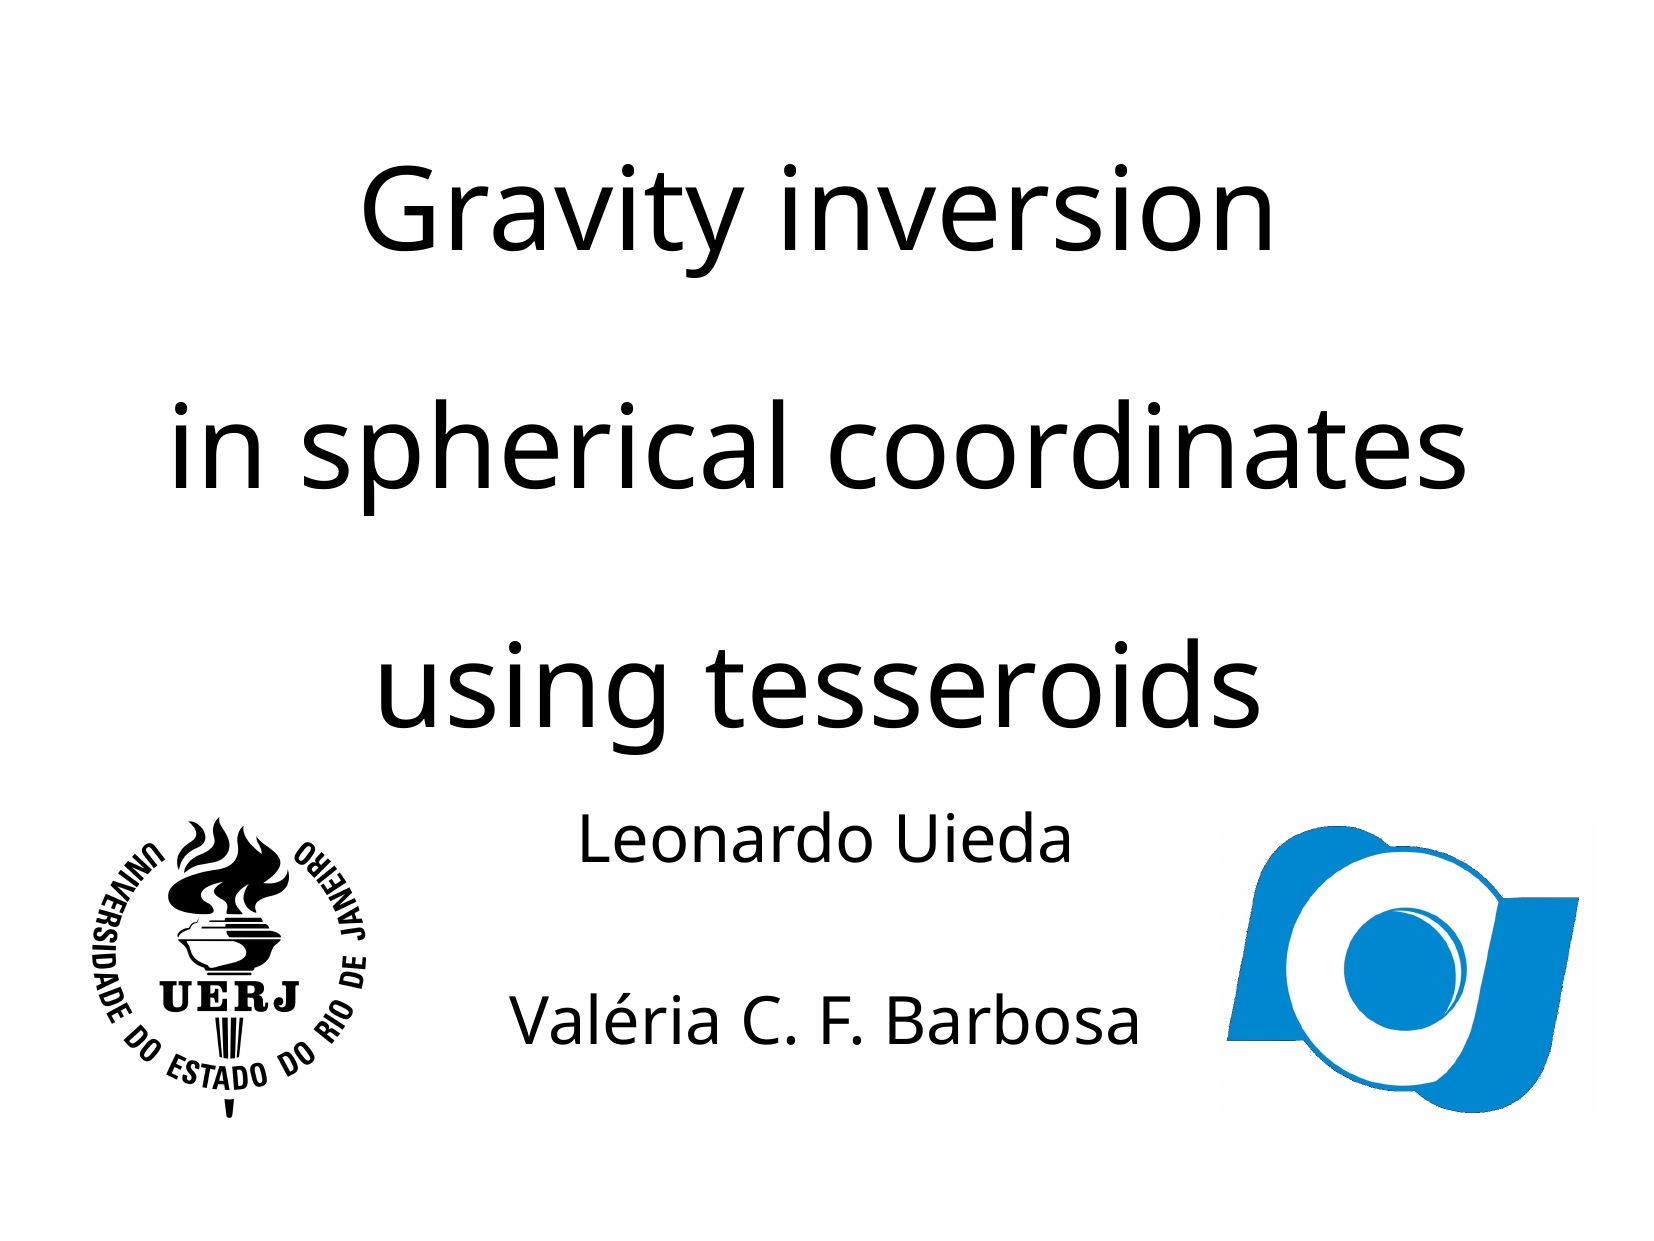

# Gravity inversion in spherical coordinates using tesseroids
Leonardo Uieda
Valéria C. F. Barbosa